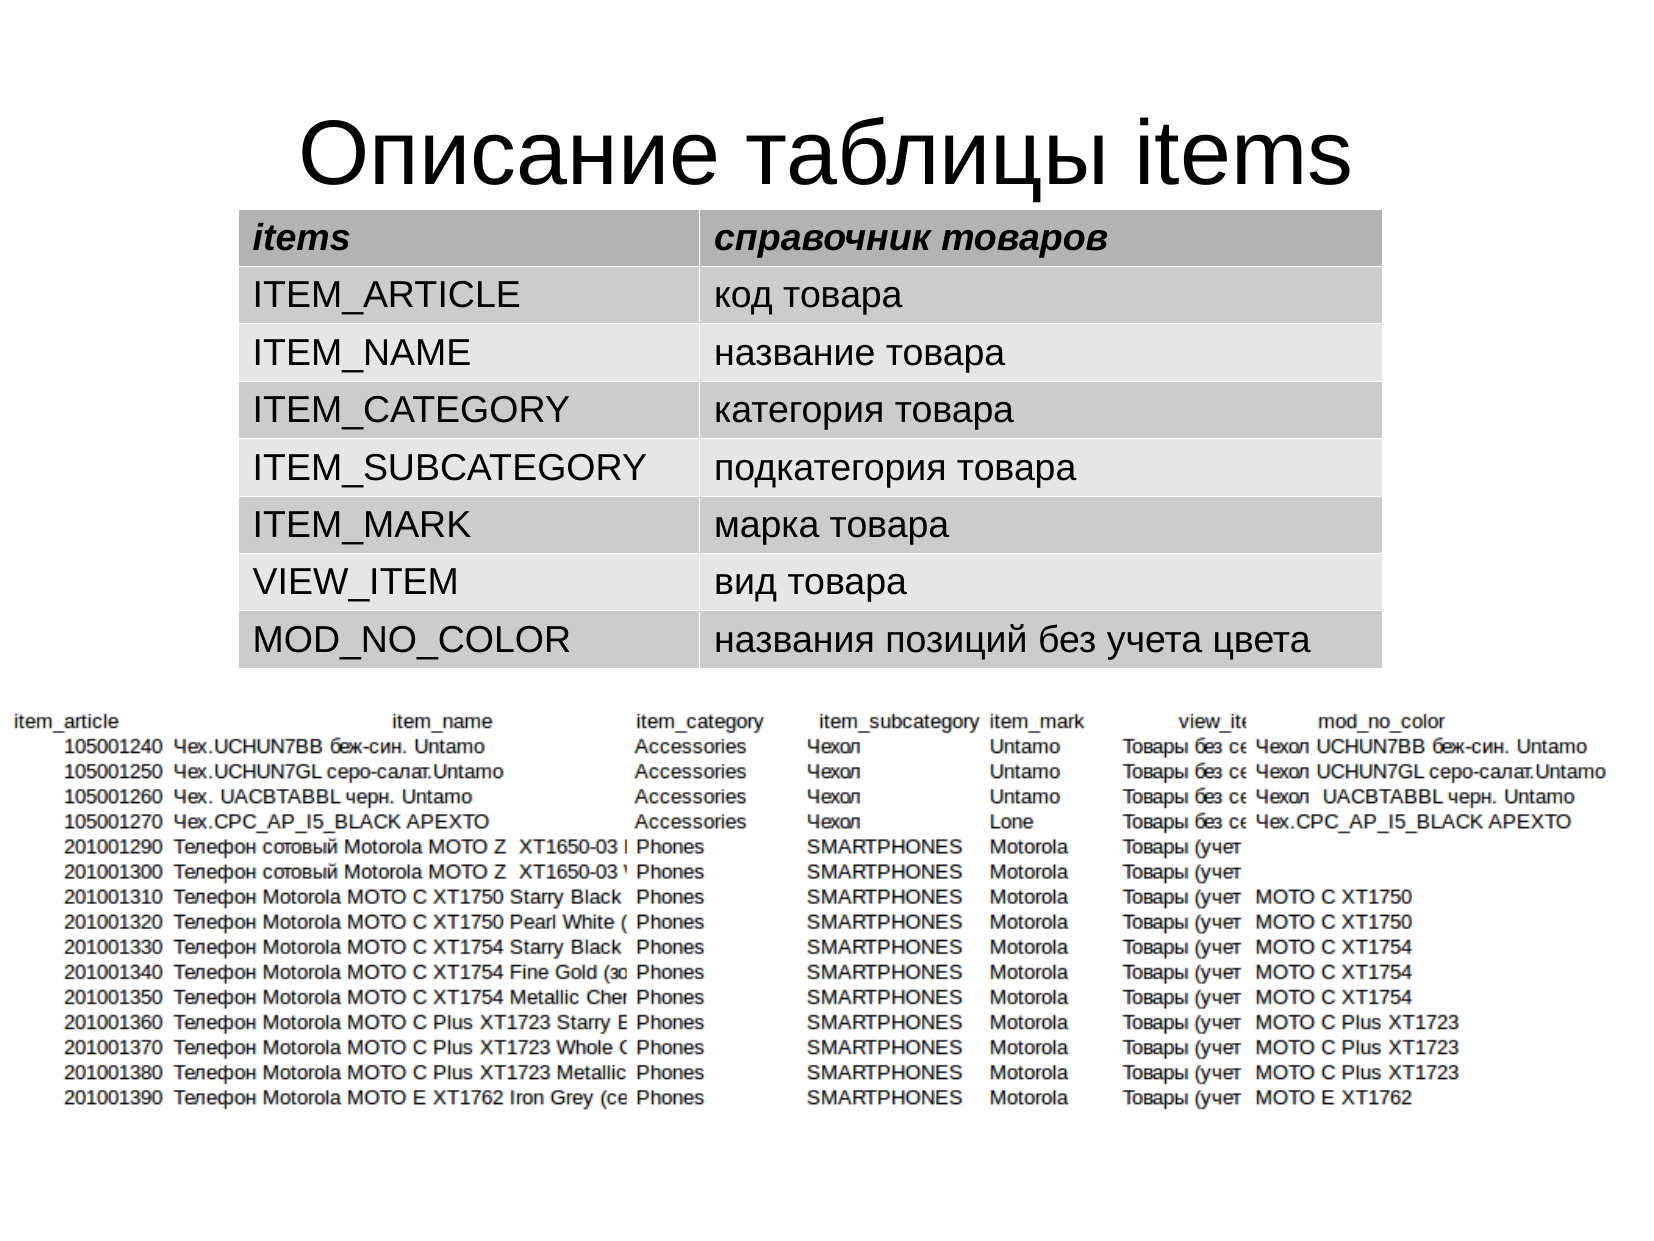

# Описание таблицы items
| items | справочник товаров |
| --- | --- |
| ITEM\_ARTICLE | код товара |
| ITEM\_NAME | название товара |
| ITEM\_CATEGORY | категория товара |
| ITEM\_SUBCATEGORY | подкатегория товара |
| ITEM\_MARK | марка товара |
| VIEW\_ITEM | вид товара |
| MOD\_NO\_COLOR | названия позиций без учета цвета |